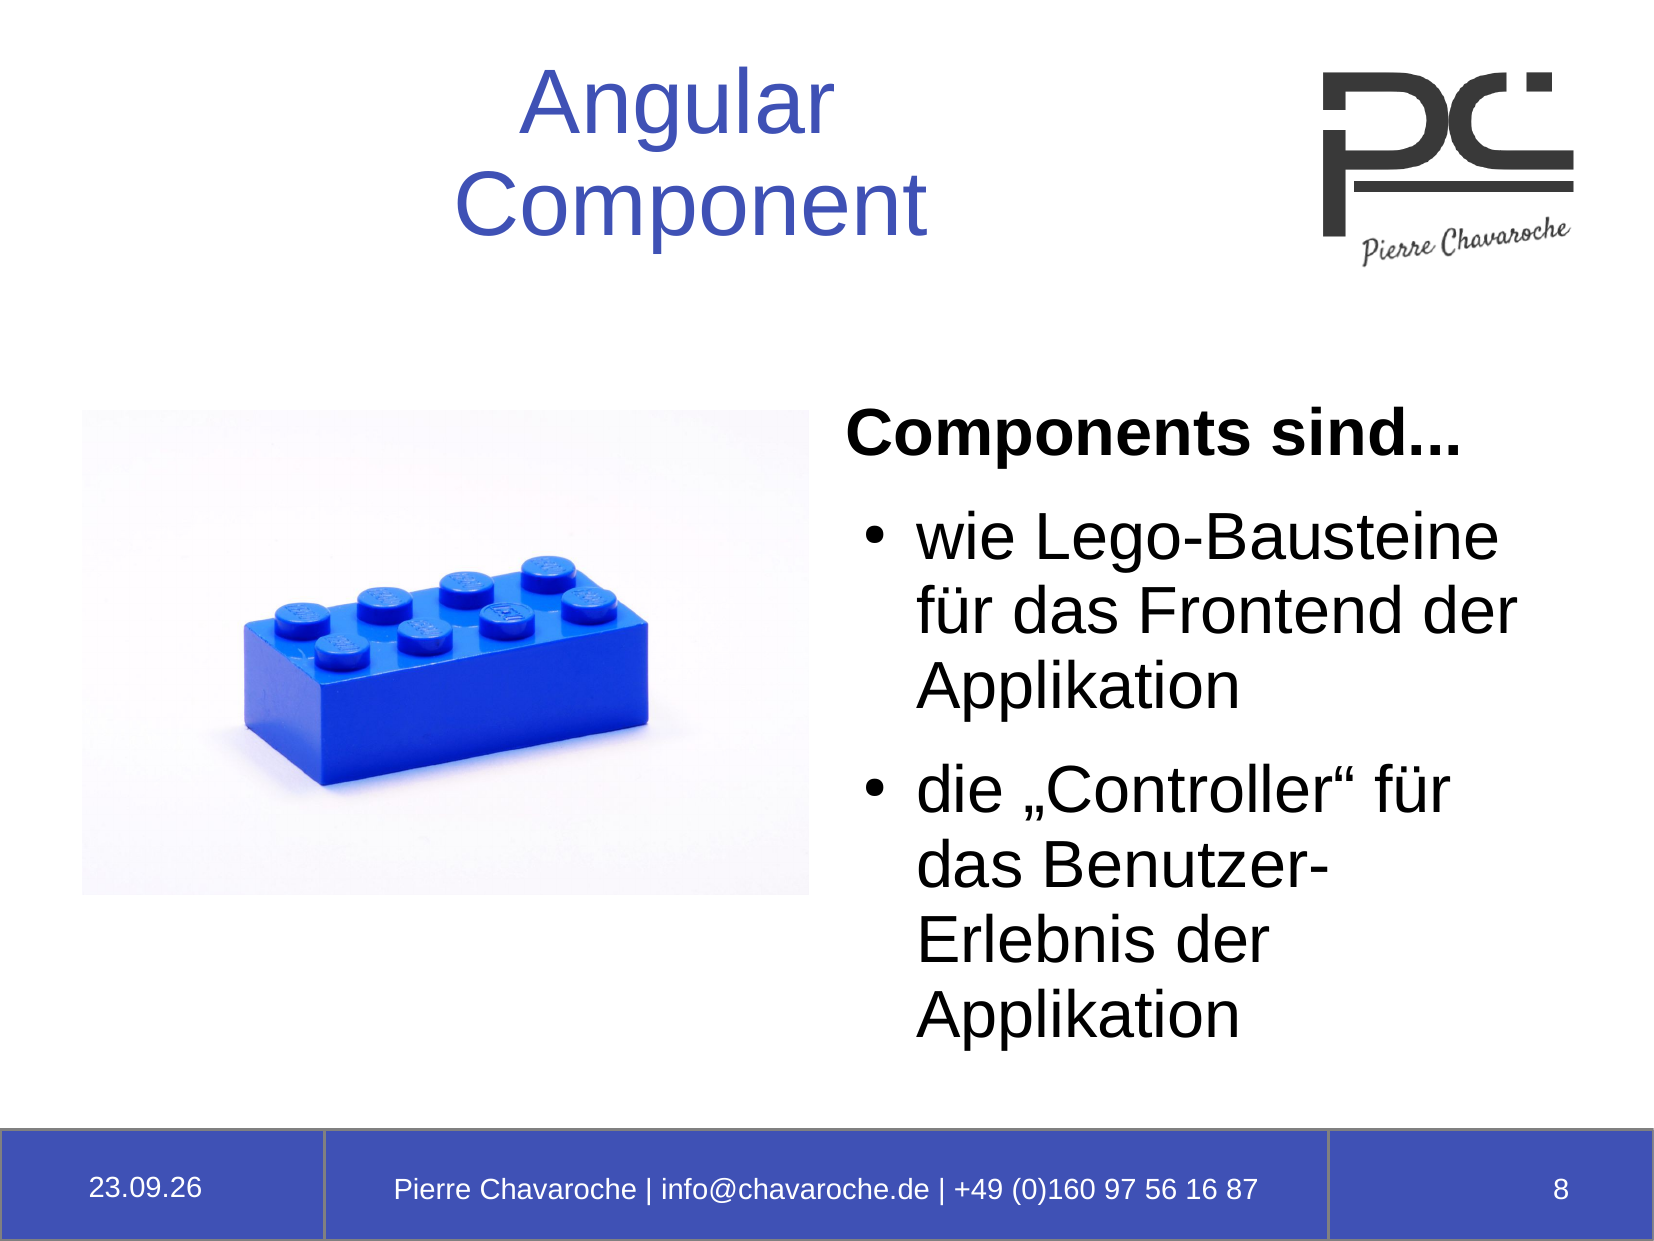

# Angular Component
Components sind...
wie Lego-Bausteine für das Frontend der Applikation
die „Controller“ für das Benutzer-Erlebnis der Applikation
Pierre Chavaroche | info@chavaroche.de | +49 (0)160 97 56 16 87
8